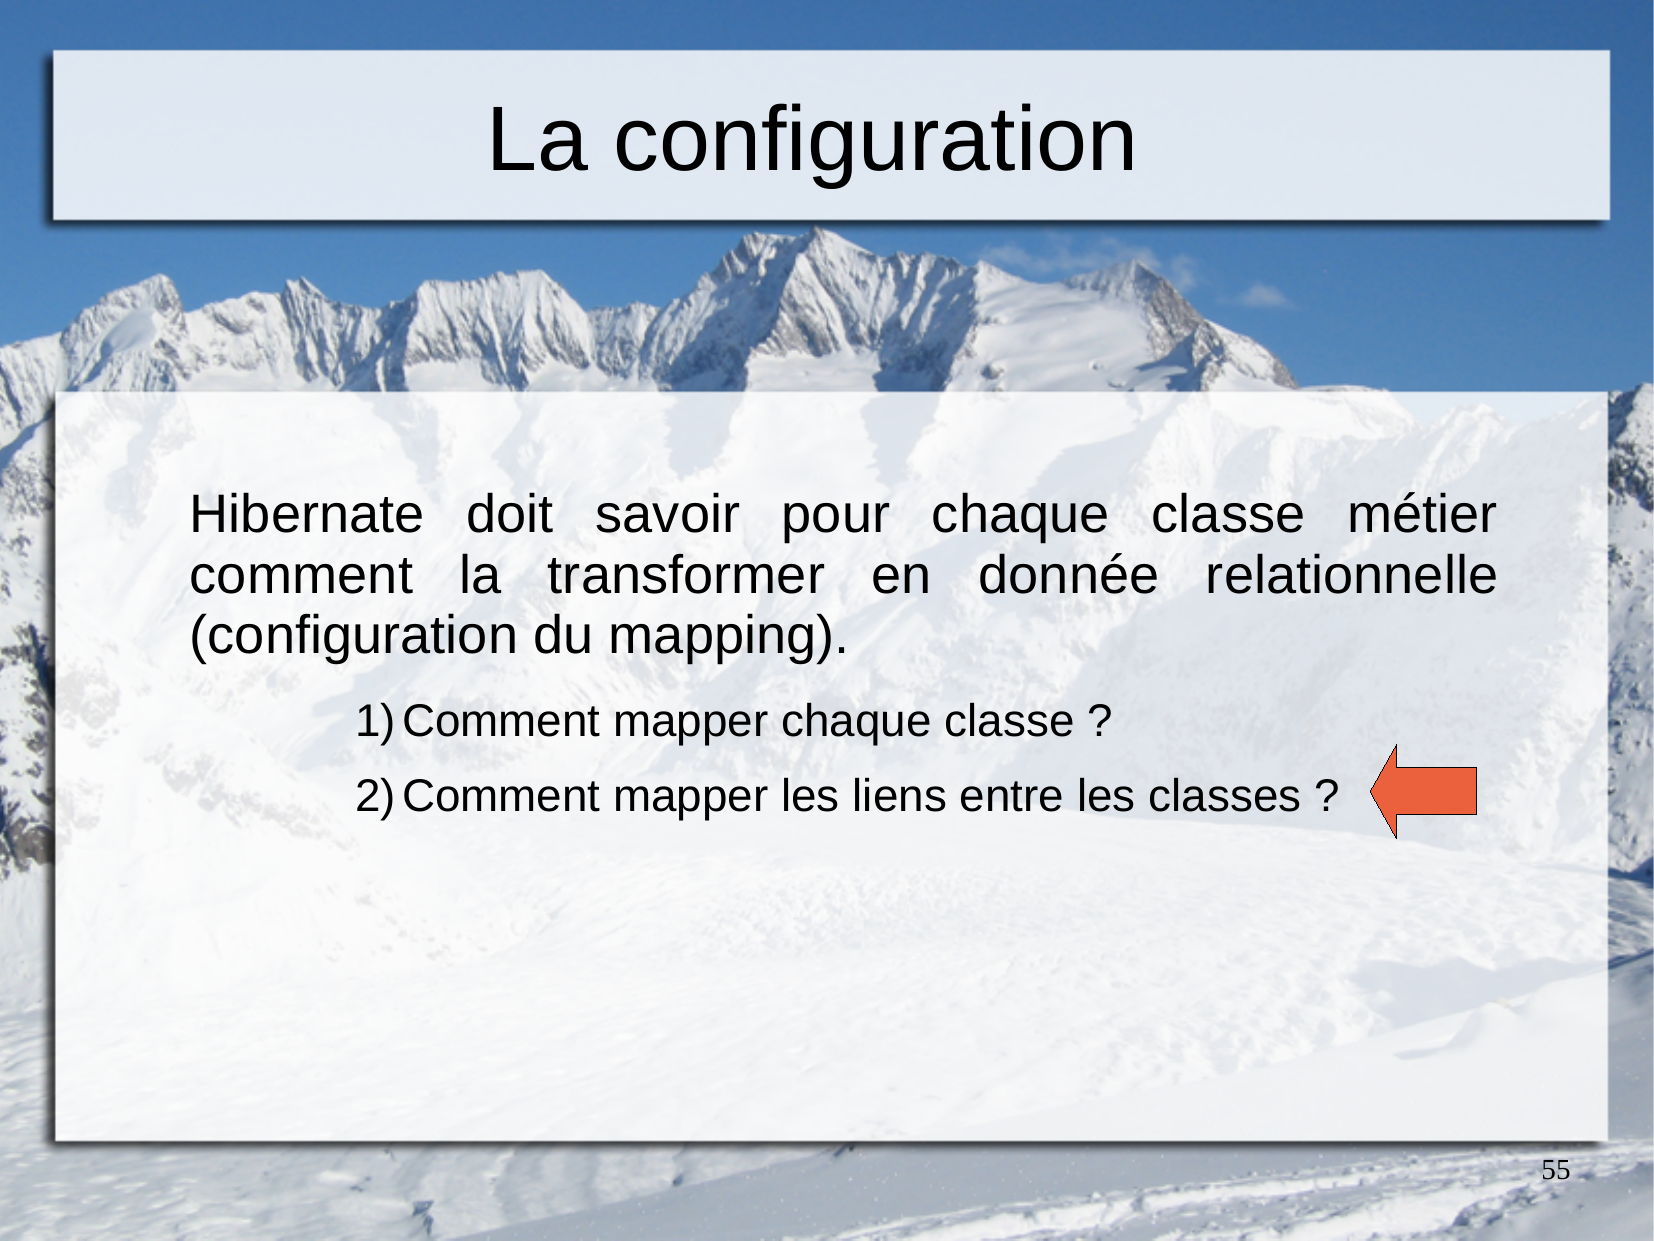

# La configuration
Hibernate doit savoir pour chaque classe métier comment la transformer en donnée relationnelle (configuration du mapping).
Comment mapper chaque classe ?
Comment mapper les liens entre les classes ?
55